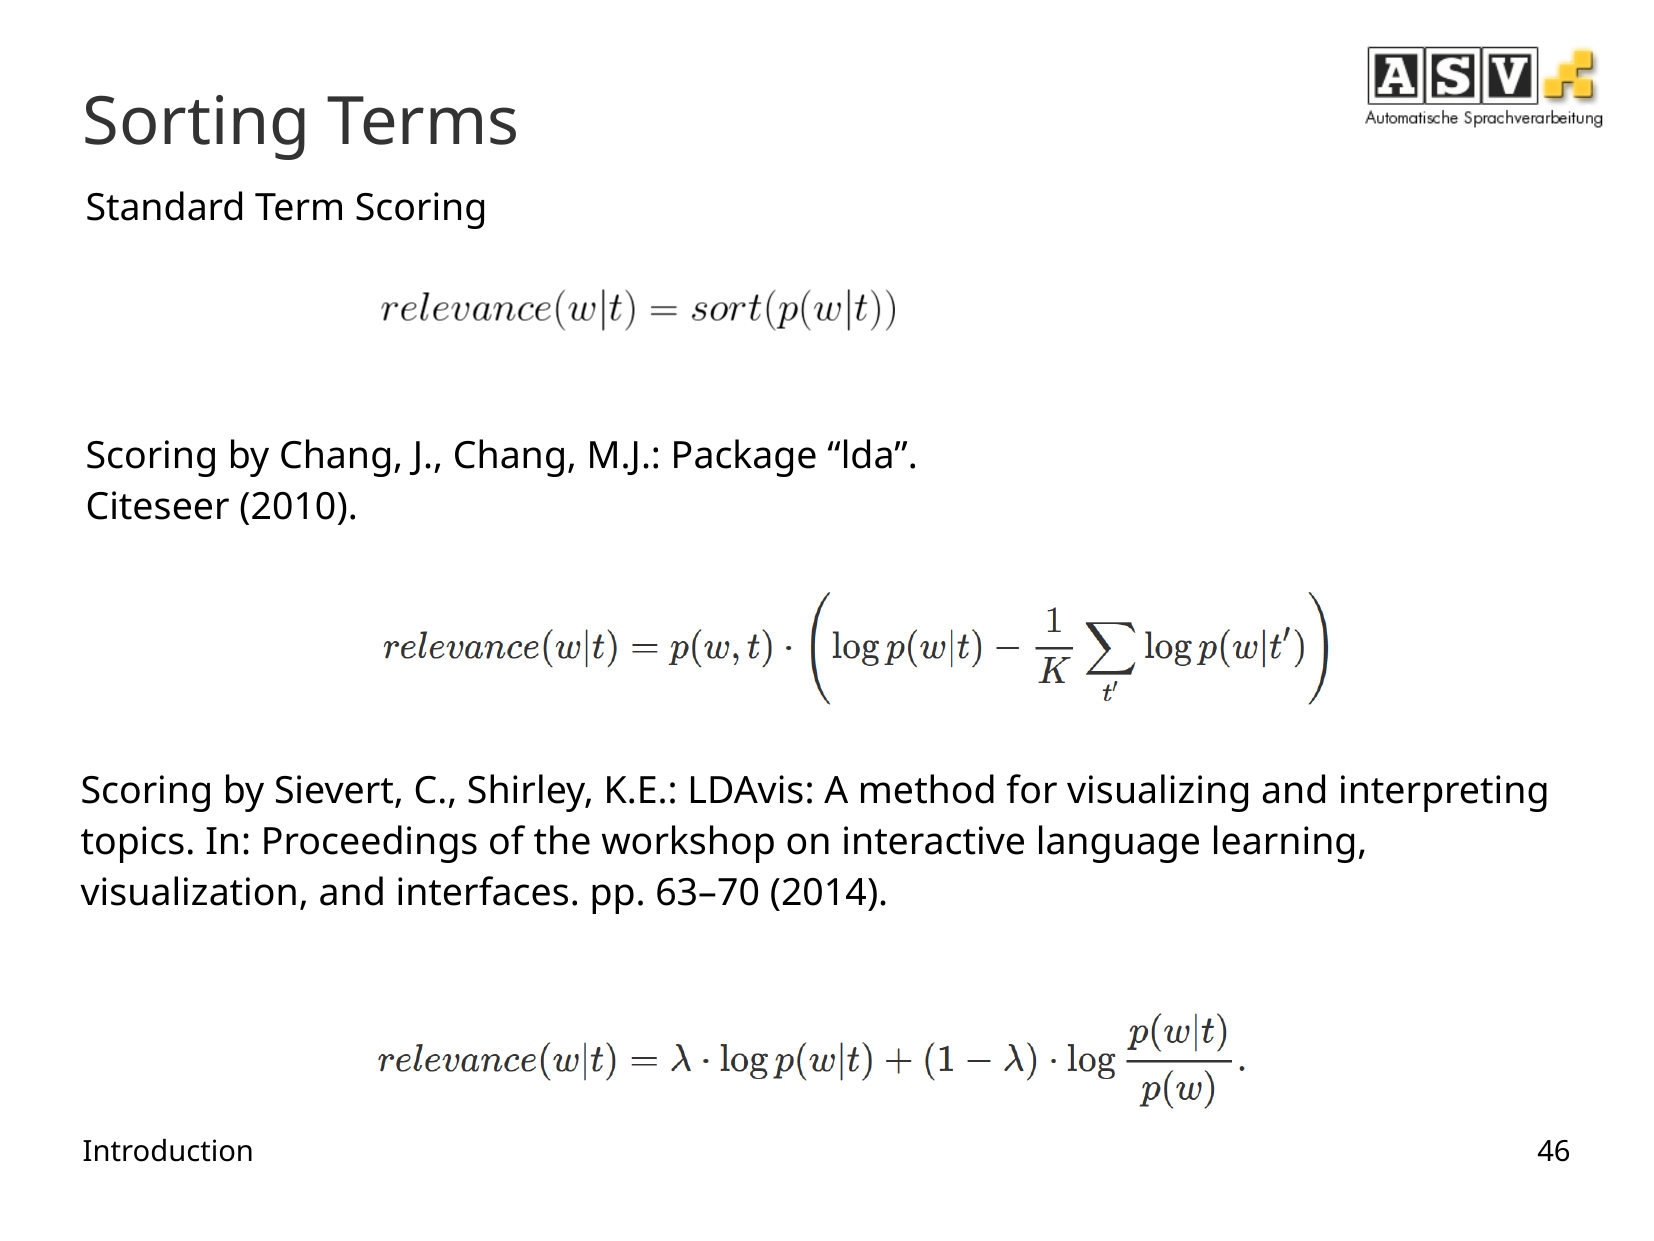

# Sorting Terms
Standard Term Scoring
Scoring by Chang, J., Chang, M.J.: Package “lda”. Citeseer (2010).
Scoring by Sievert, C., Shirley, K.E.: LDAvis: A method for visualizing and interpreting topics. In: Proceedings of the workshop on interactive language learning, visualization, and interfaces. pp. 63–70 (2014).
Introduction
46